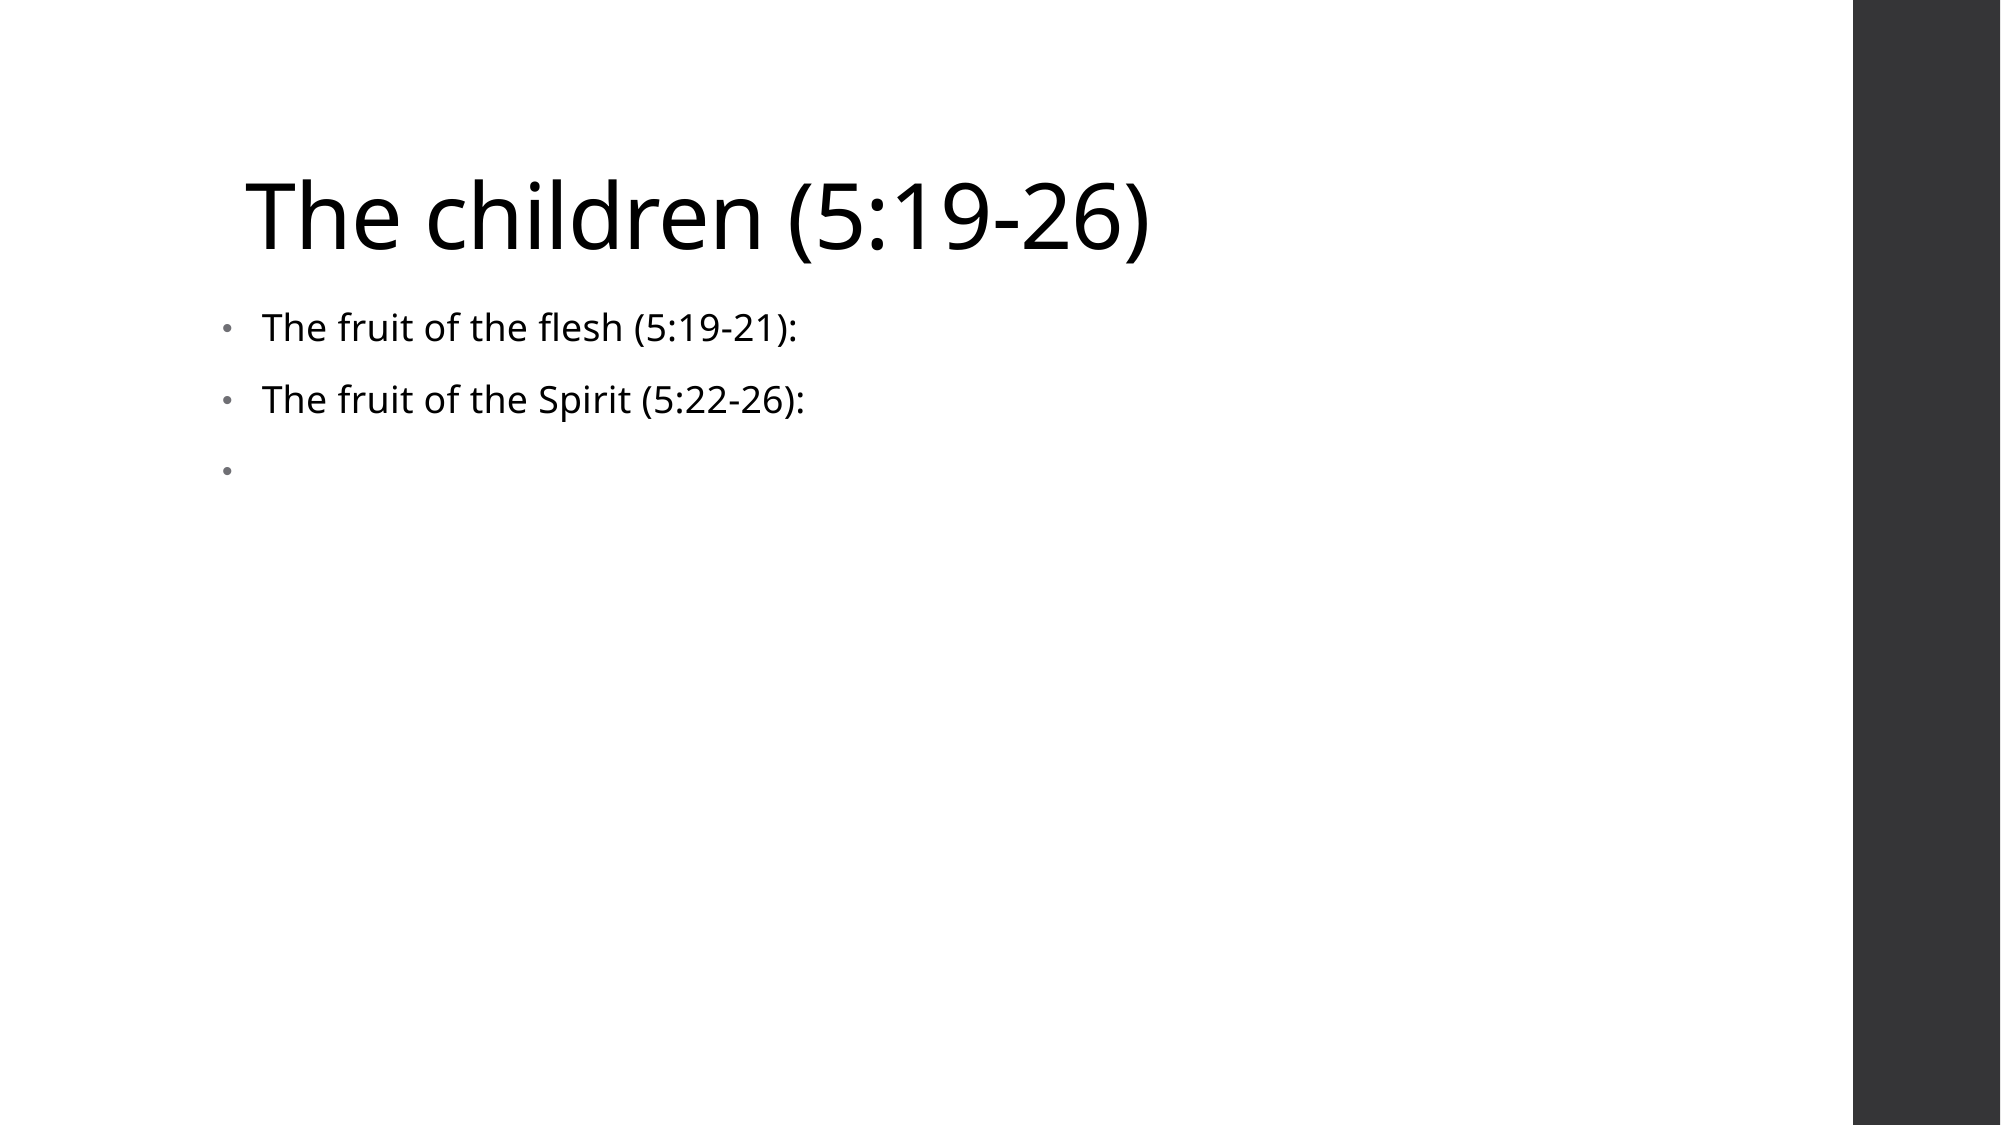

# The children (5:19-26)
 The fruit of the flesh (5:19-21):
 The fruit of the Spirit (5:22-26):